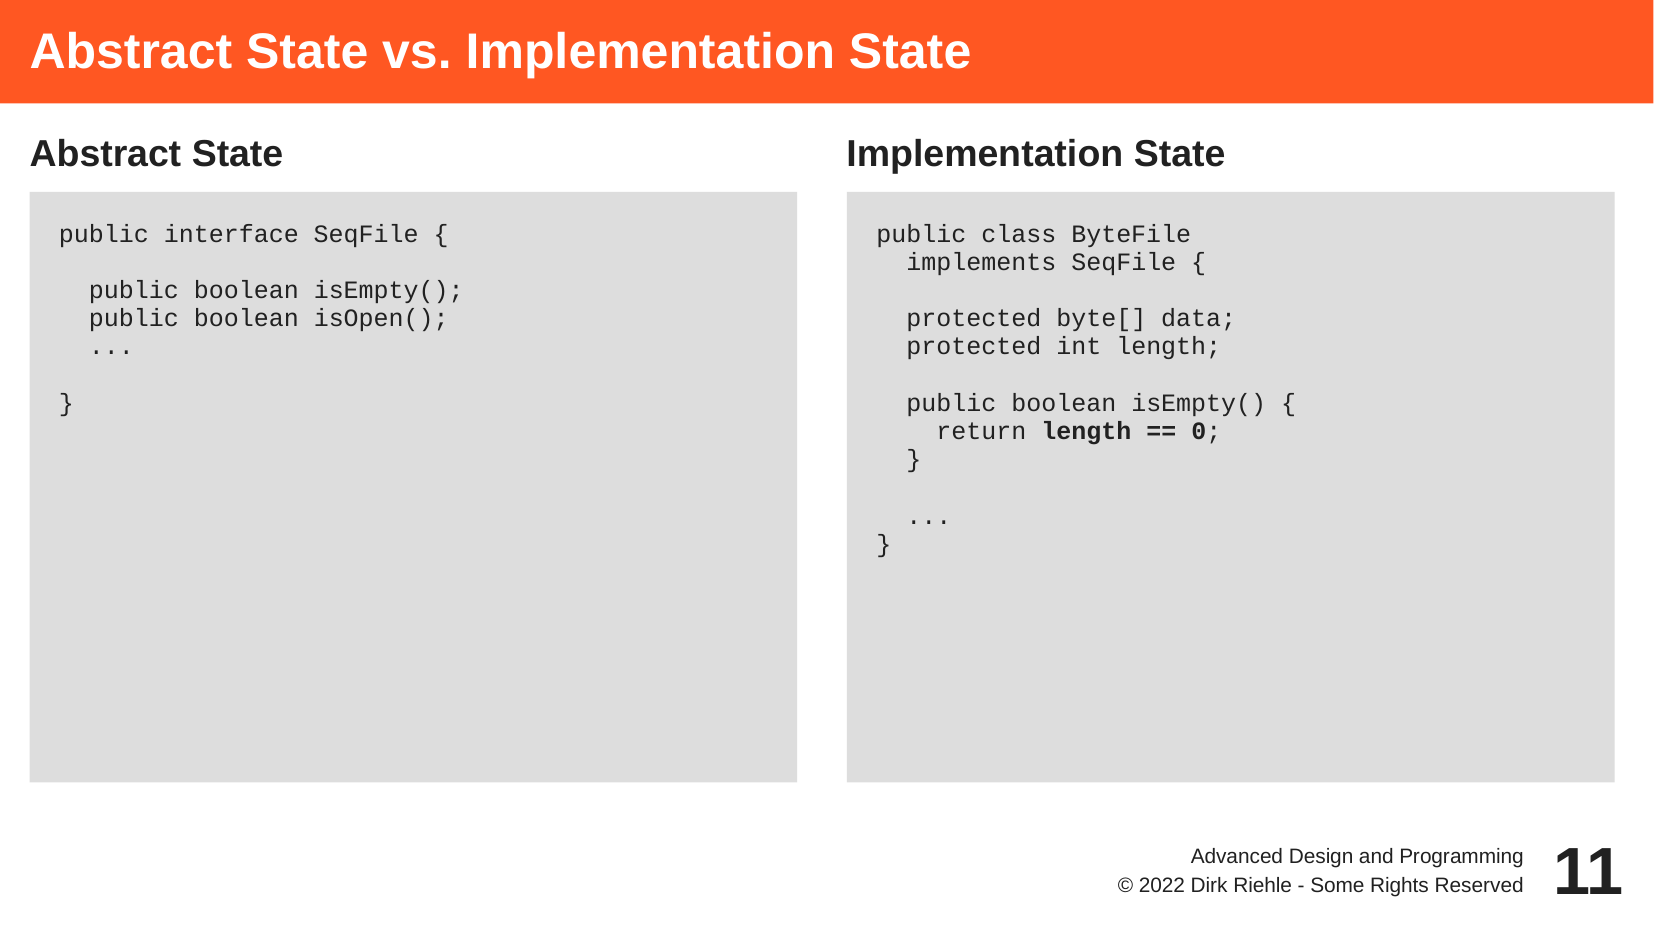

# Abstract State vs. Implementation State
Abstract State
Implementation State
public interface SeqFile {
 public boolean isEmpty();
 public boolean isOpen();
 ...
}
public class ByteFile
 implements SeqFile {
 protected byte[] data;
 protected int length;
 public boolean isEmpty() {
 return length == 0;
 }
 ...
}
Advanced Design and Programming
11
© 2022 Dirk Riehle - Some Rights Reserved